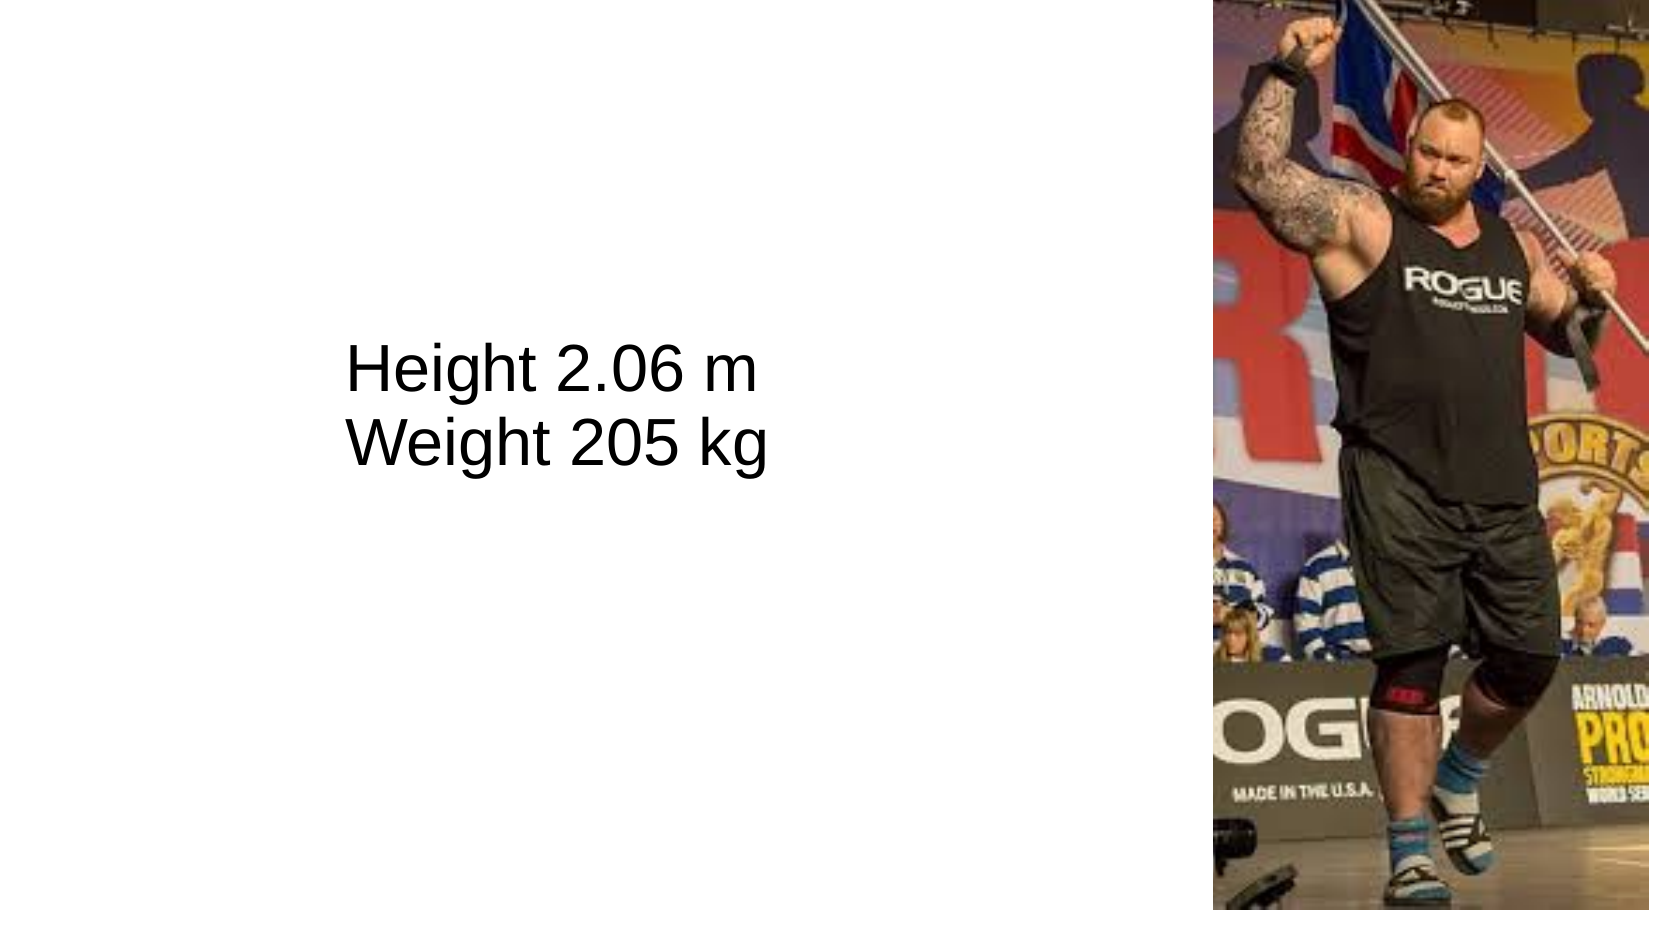

# Height 2.06 m Weight 205 kg